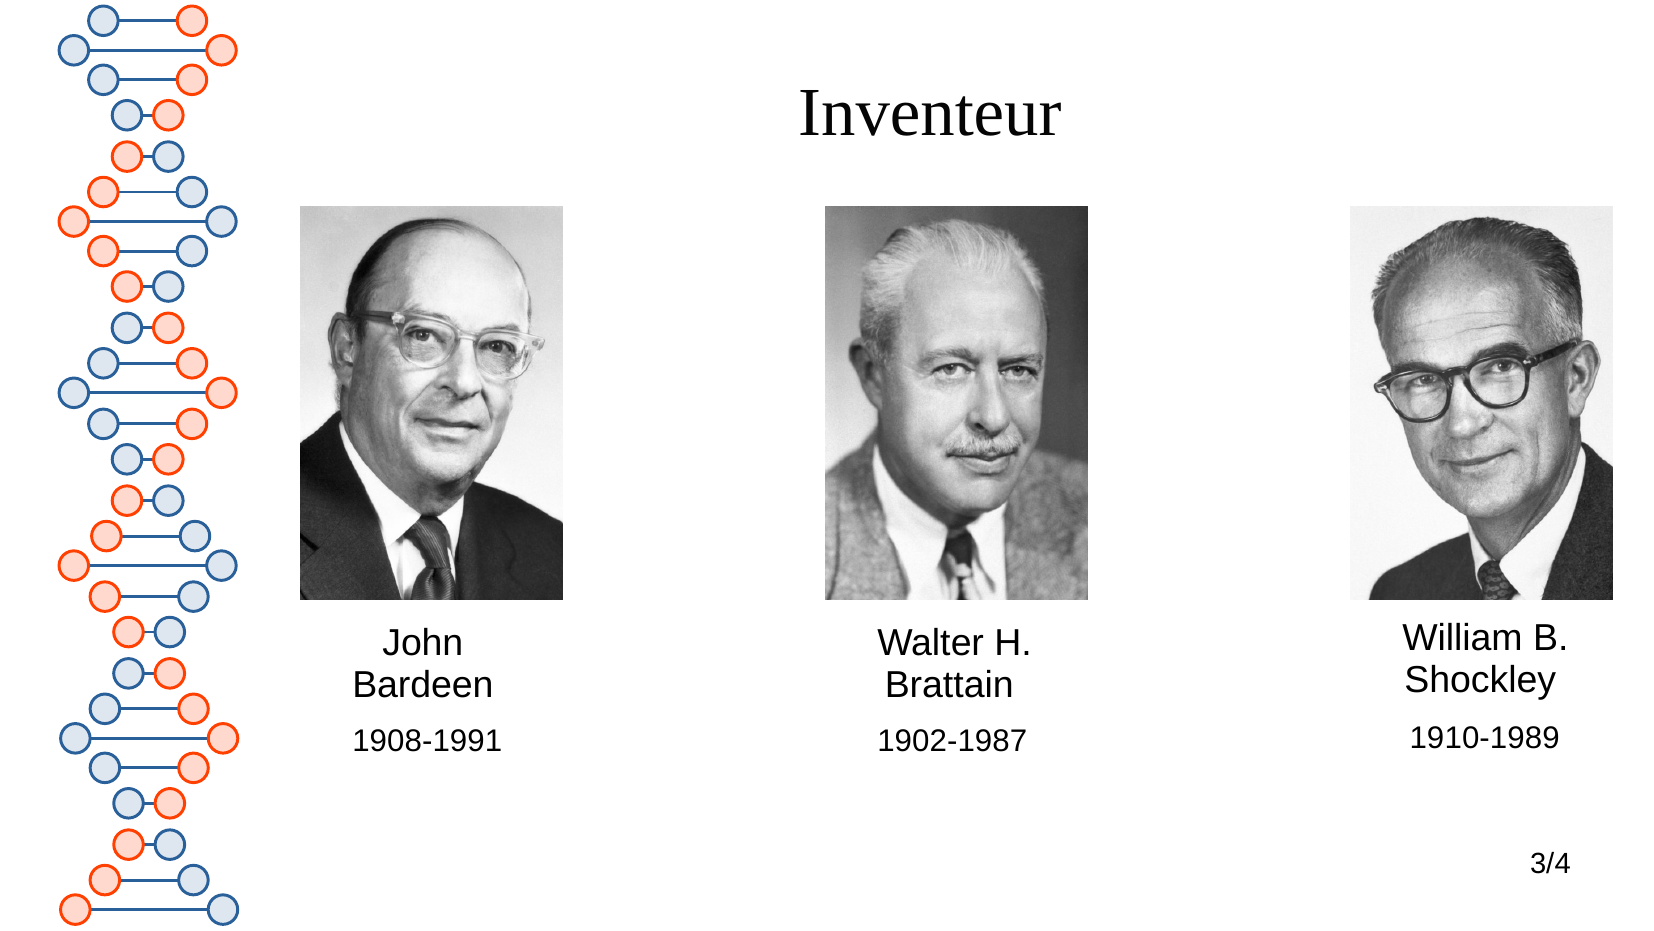

# Inventeur
William B. Shockley
John Bardeen
Walter H. Brattain
1910-1989
1908-1991
1902-1987
3